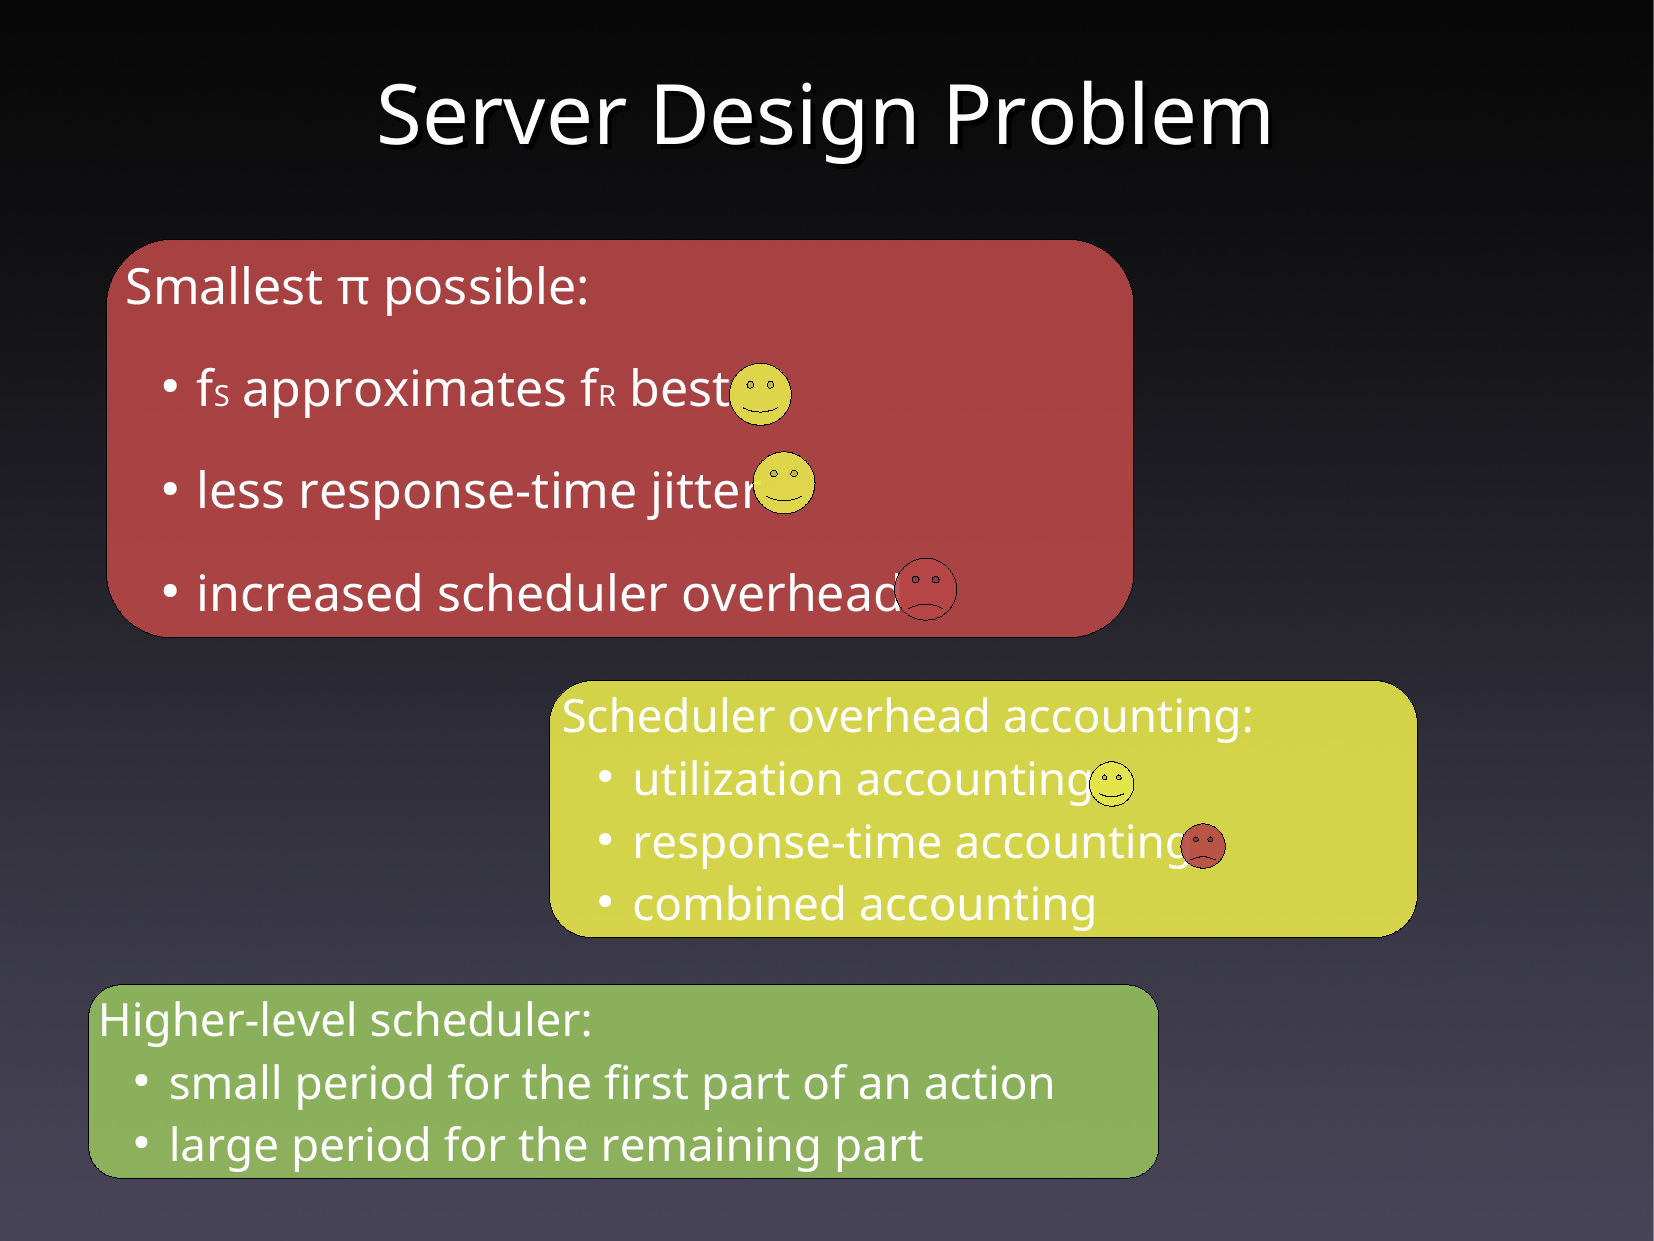

# Server Design Problem
Smallest π possible:
fS approximates fR best
less response-time jitter
increased scheduler overhead
Scheduler overhead accounting:
utilization accounting
response-time accounting
combined accounting
Higher-level scheduler:
small period for the first part of an action
large period for the remaining part